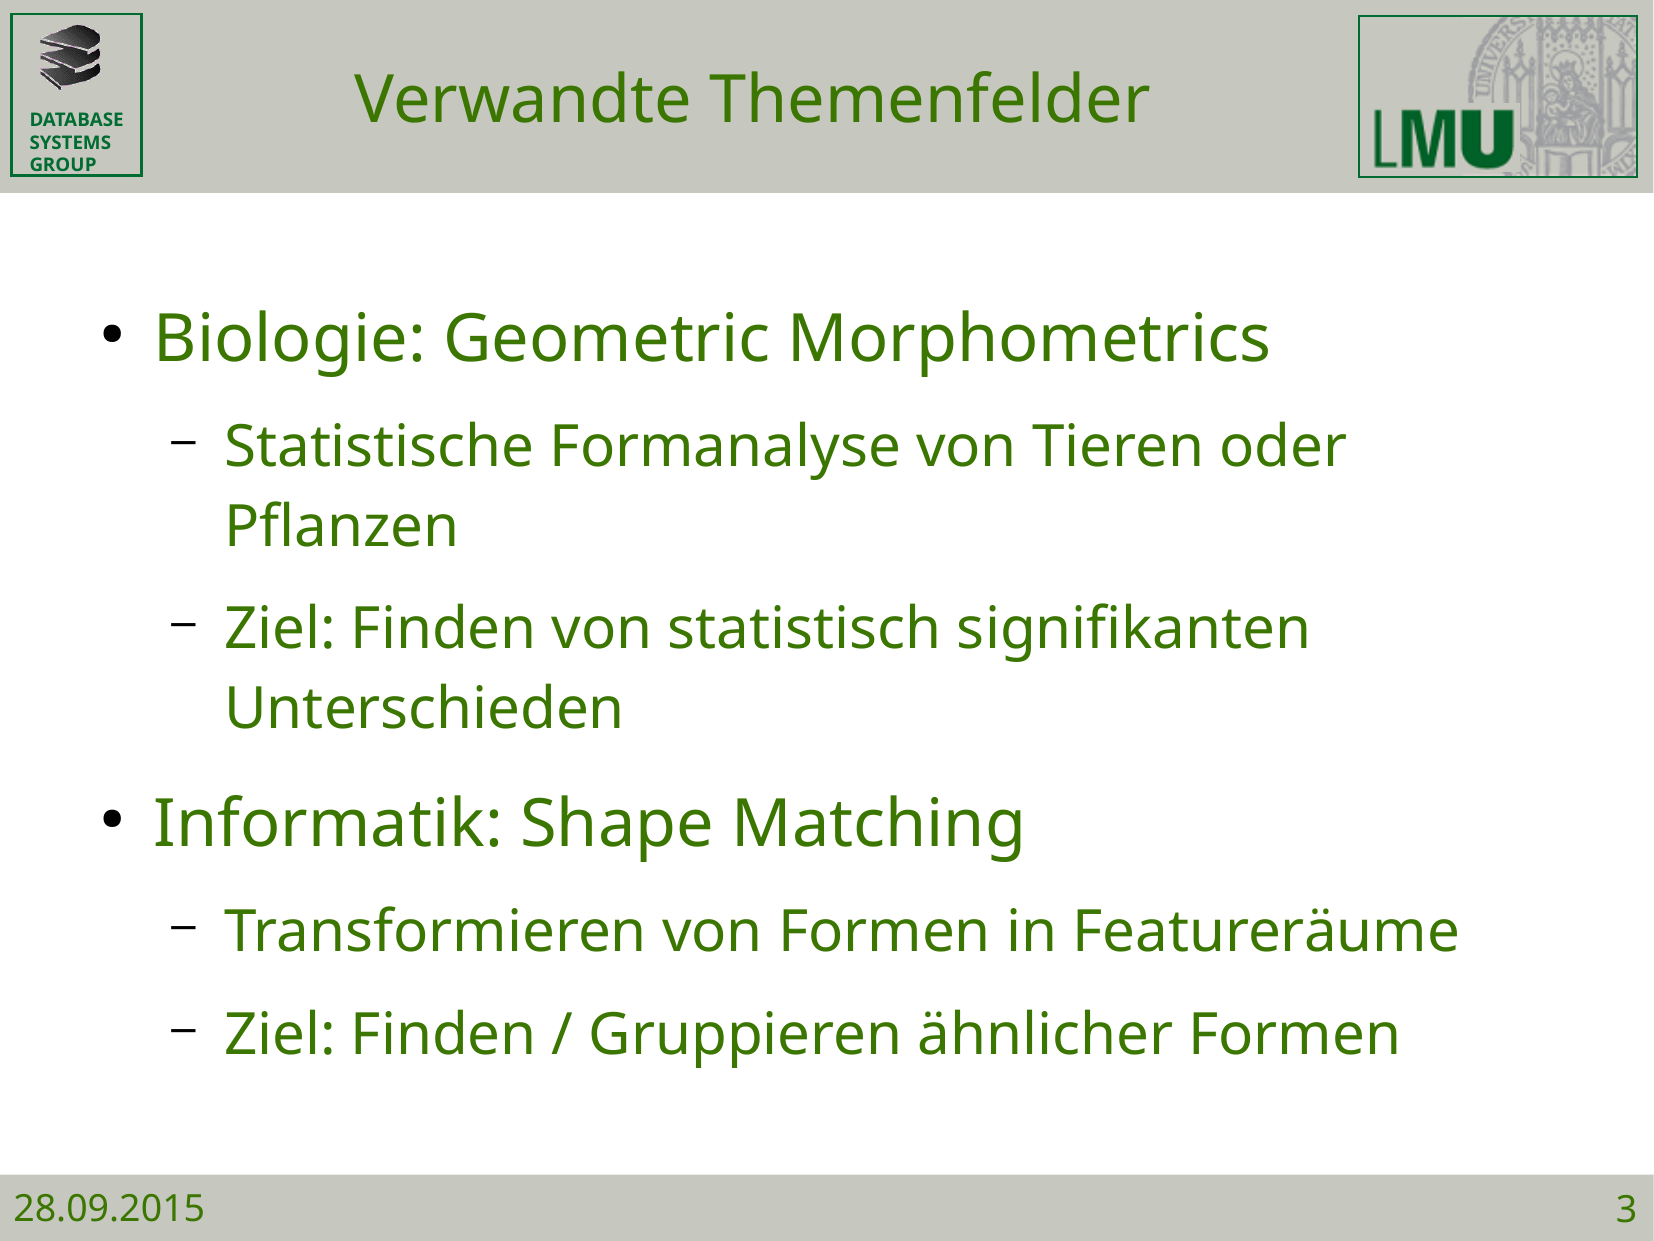

# Verwandte Themenfelder
Biologie: Geometric Morphometrics
Statistische Formanalyse von Tieren oder Pflanzen
Ziel: Finden von statistisch signifikanten Unterschieden
Informatik: Shape Matching
Transformieren von Formen in Featureräume
Ziel: Finden / Gruppieren ähnlicher Formen
28.09.2015
3